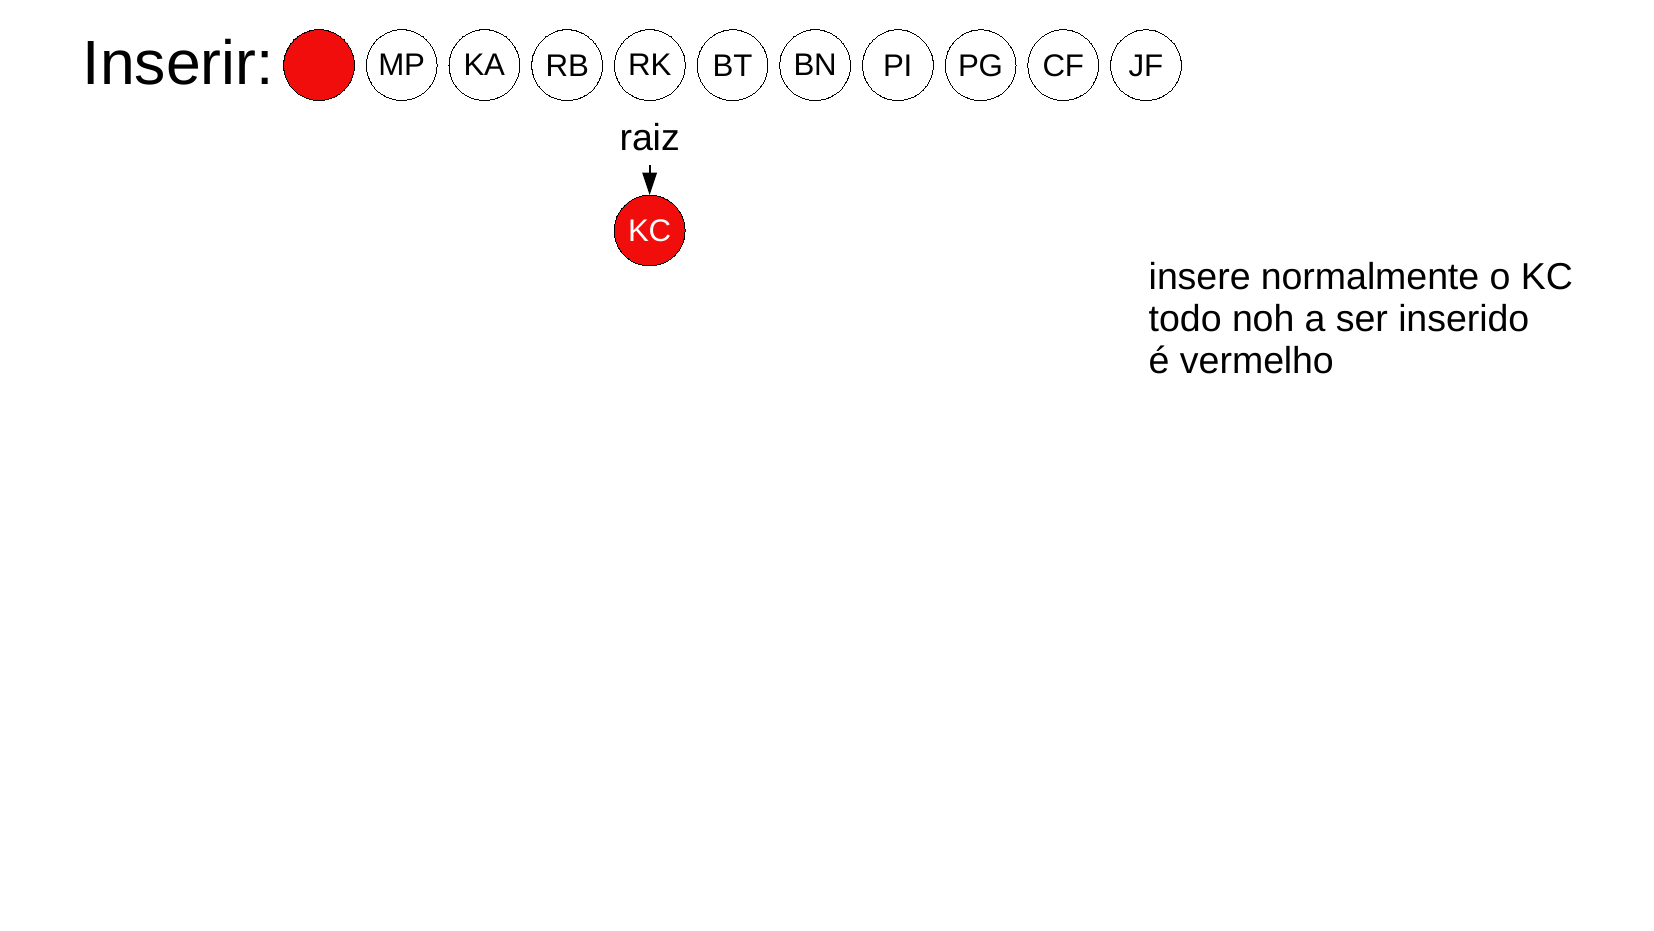

# Inserir:
KC
KC
MP
LAT
KA
LAT
RK
BN
RB
BT
PI
CF
PG
JF
raiz
KC
insere normalmente o KC
todo noh a ser inserido
é vermelho